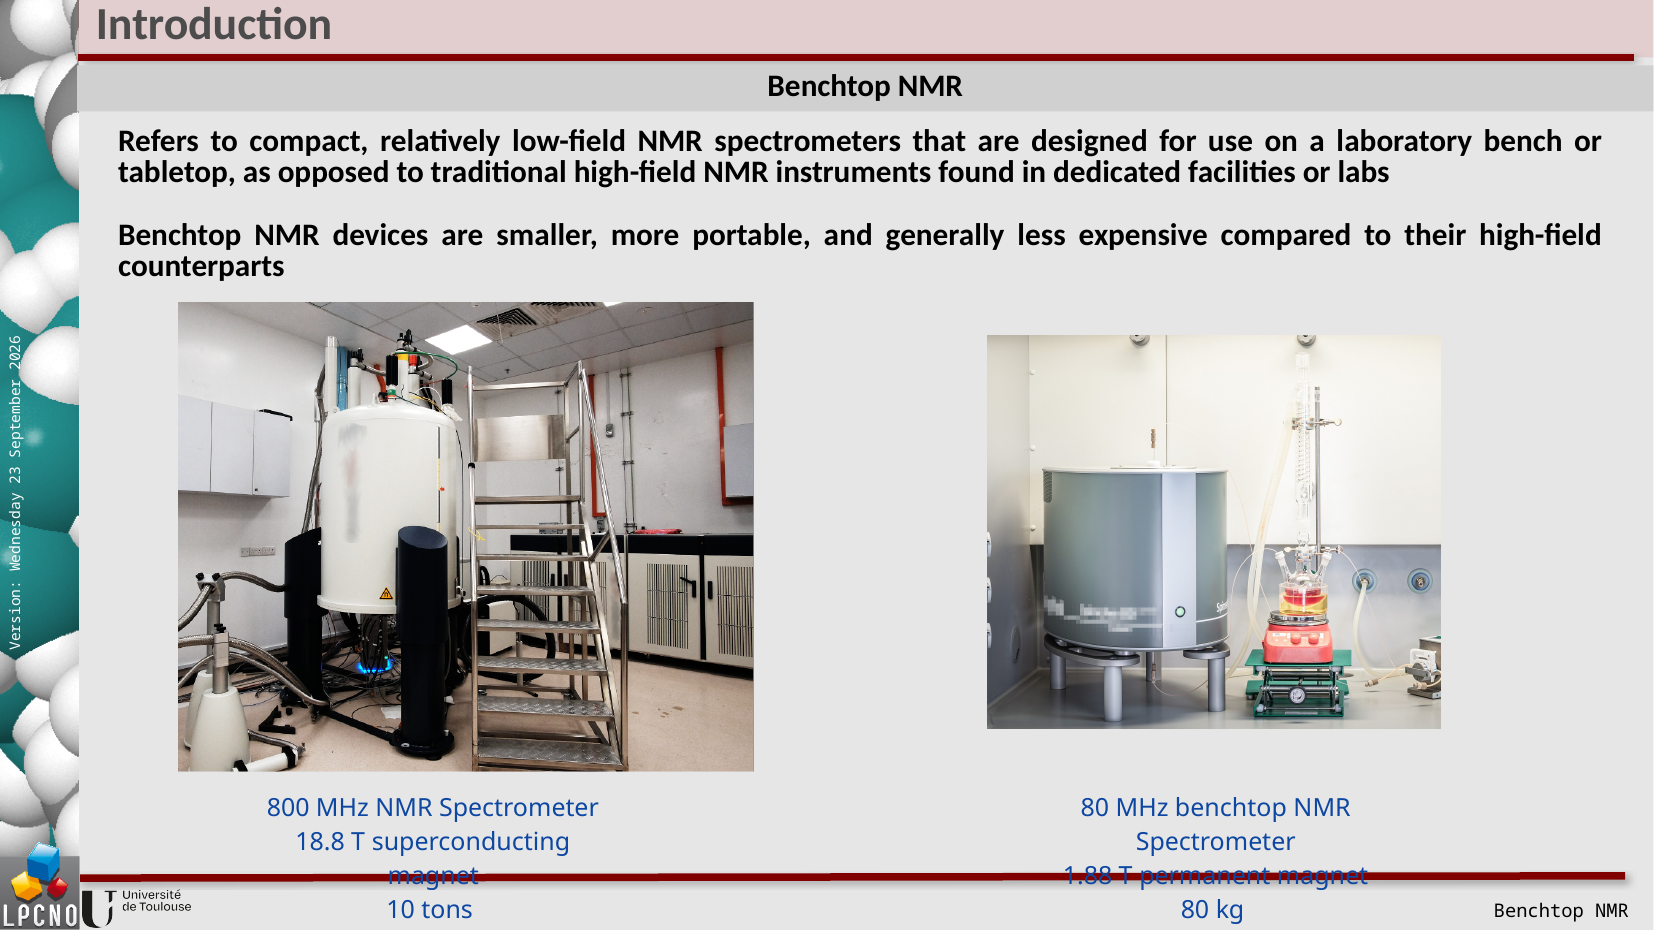

# Introduction
Benchtop NMR
Refers to compact, relatively low-field NMR spectrometers that are designed for use on a laboratory bench or tabletop, as opposed to traditional high-field NMR instruments found in dedicated facilities or labs
Benchtop NMR devices are smaller, more portable, and generally less expensive compared to their high-field counterparts
800 MHz NMR Spectrometer
18.8 T superconducting magnet
10 tons
80 MHz benchtop NMR Spectrometer
1.88 T permanent magnet
80 kg